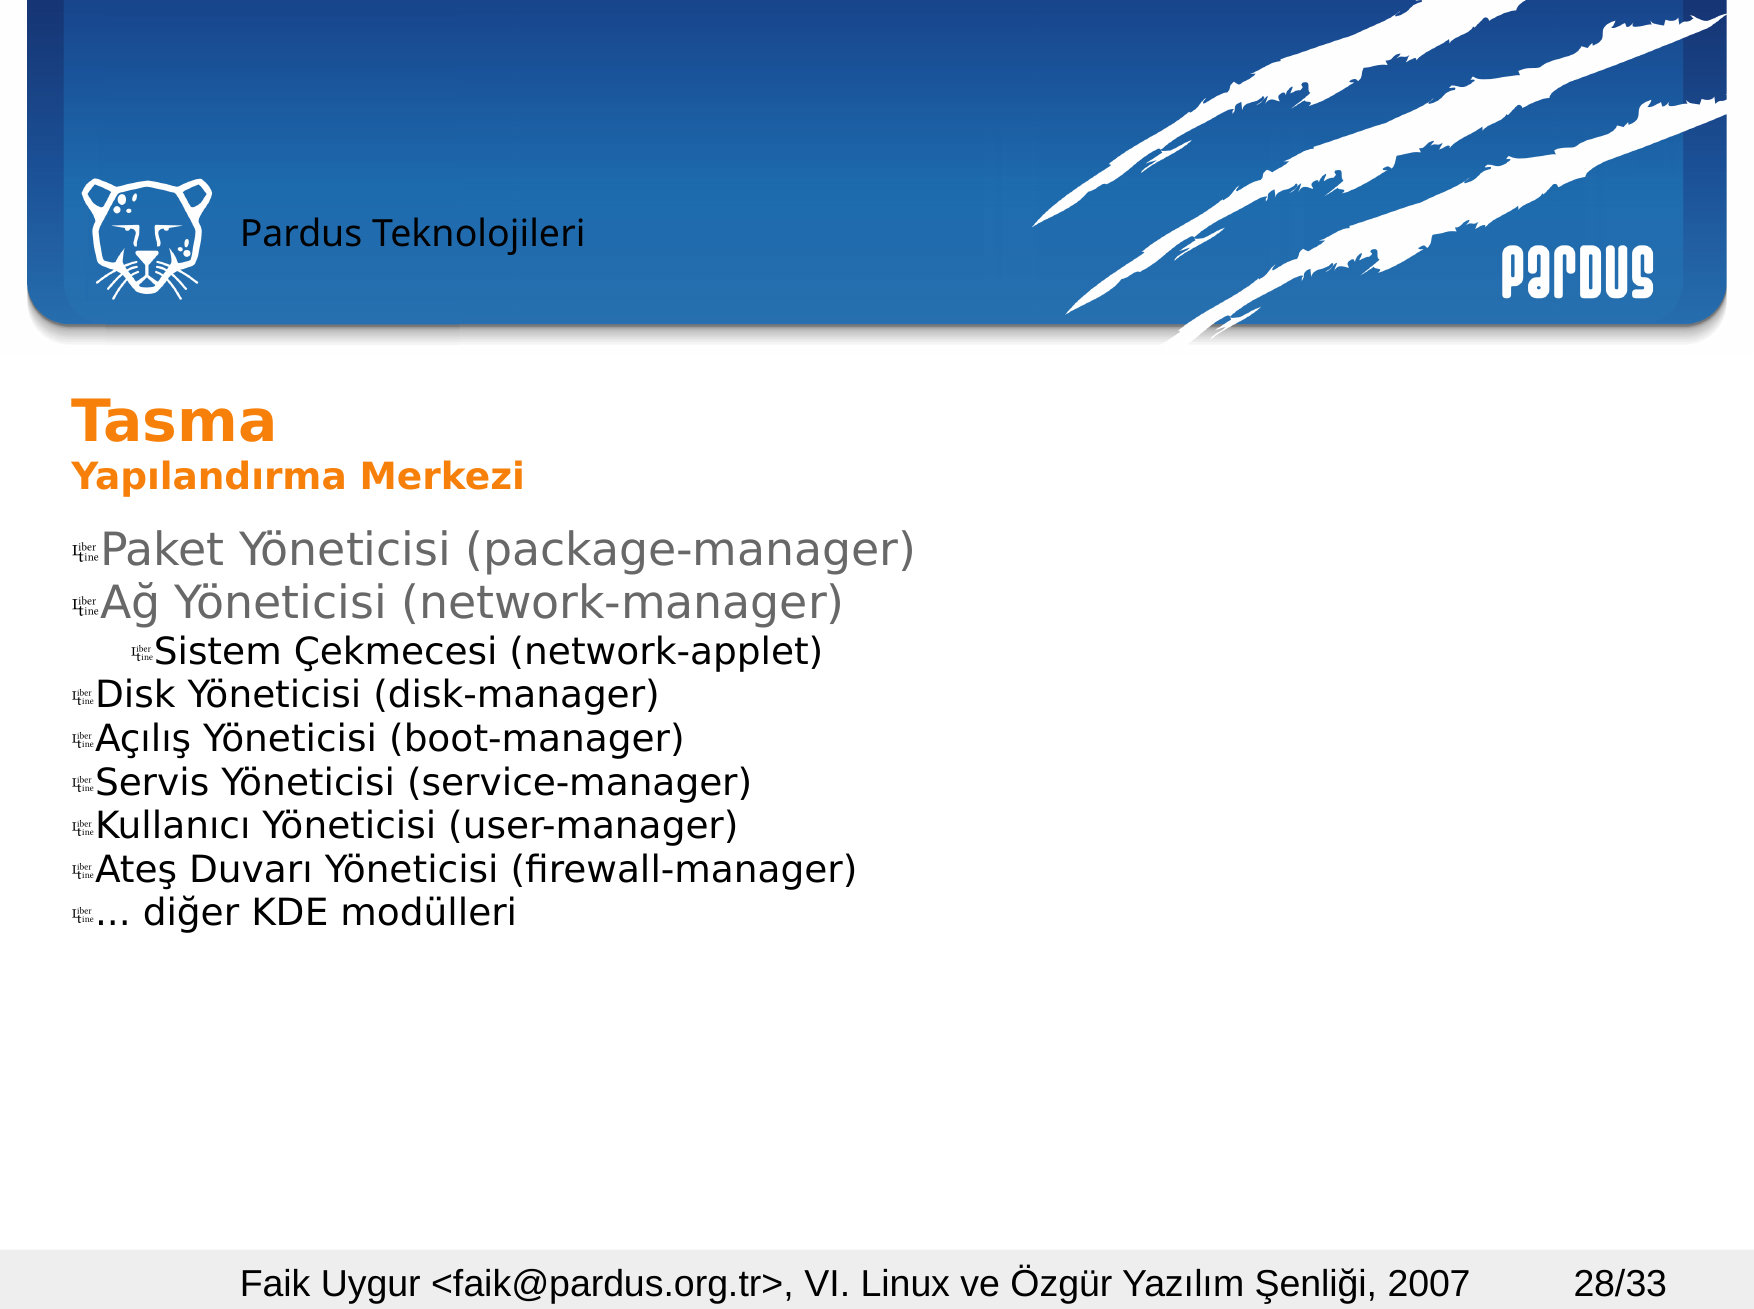

Tasma
Yapılandırma Merkezi
Paket Yöneticisi (package-manager)
Ağ Yöneticisi (network-manager)
Sistem Çekmecesi (network-applet)
Disk Yöneticisi (disk-manager)
Açılış Yöneticisi (boot-manager)
Servis Yöneticisi (service-manager)
Kullanıcı Yöneticisi (user-manager)
Ateş Duvarı Yöneticisi (firewall-manager)
... diğer KDE modülleri